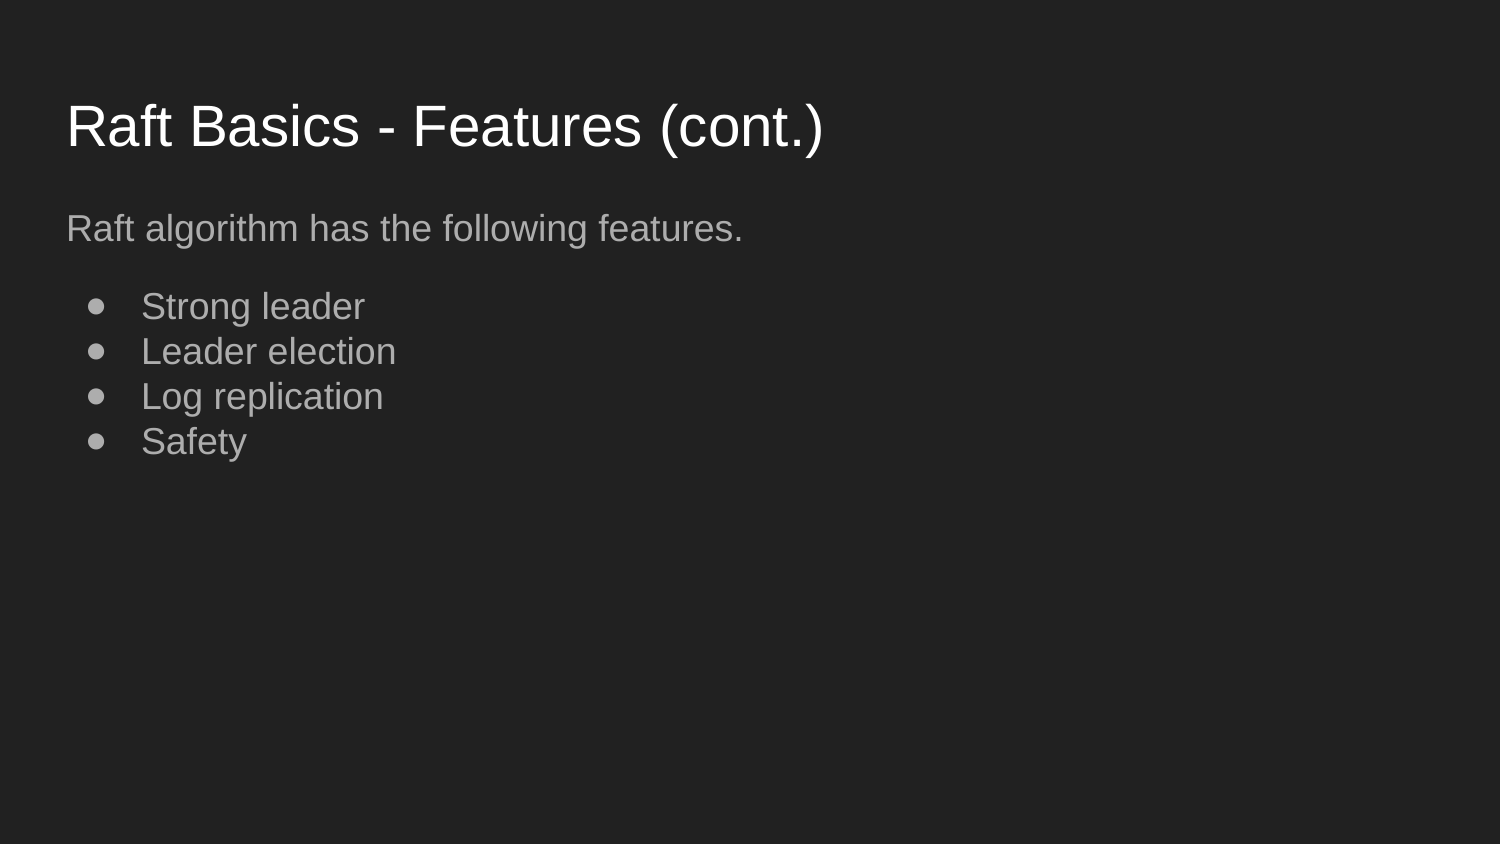

# Raft Basics - Features (cont.)
Raft algorithm has the following features.
Strong leader
Leader election
Log replication
Safety